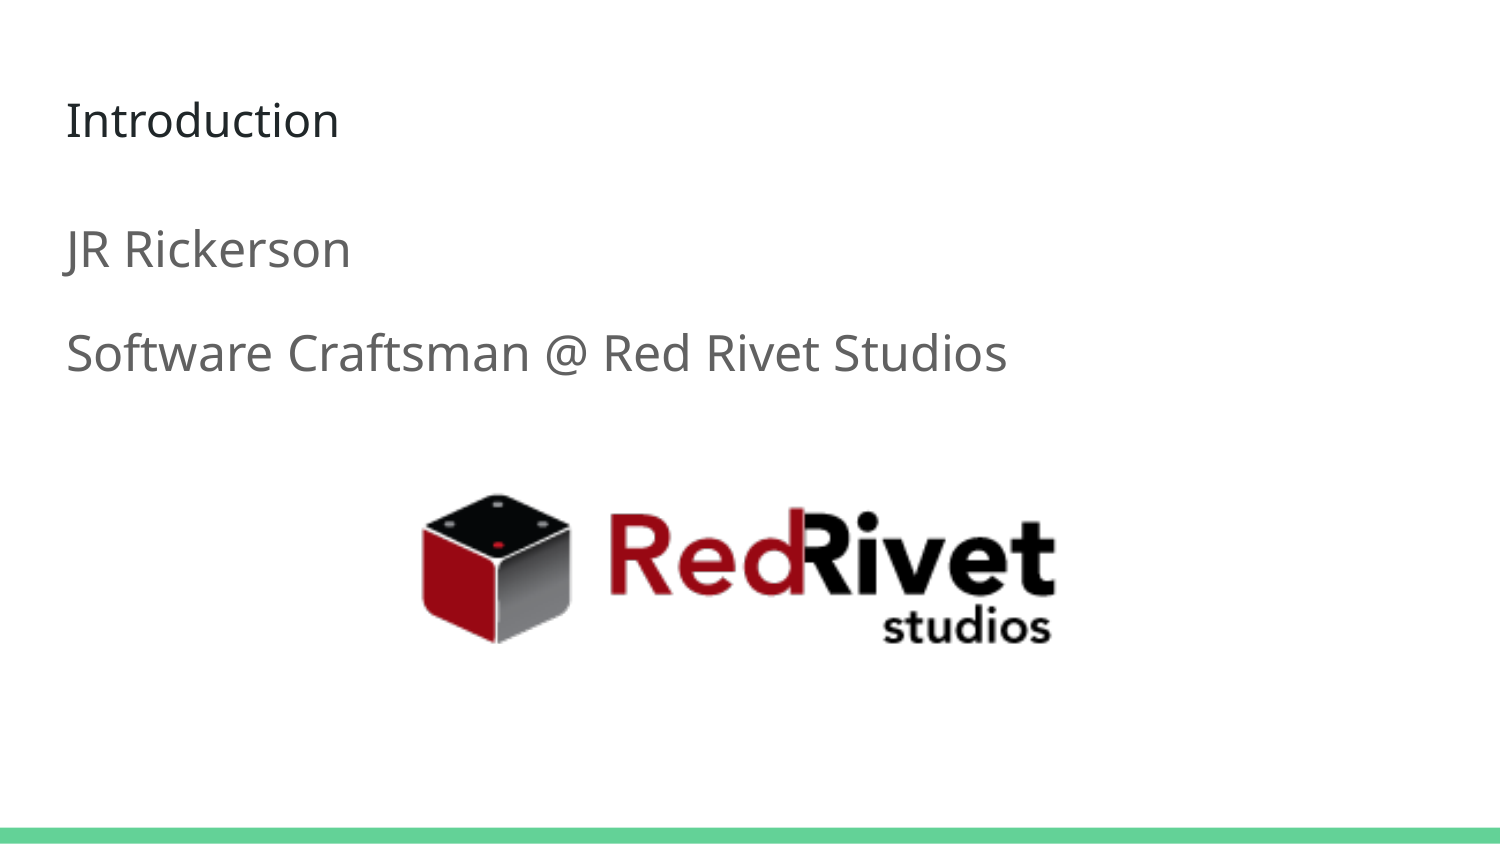

# Introduction
JR Rickerson
Software Craftsman @ Red Rivet Studios